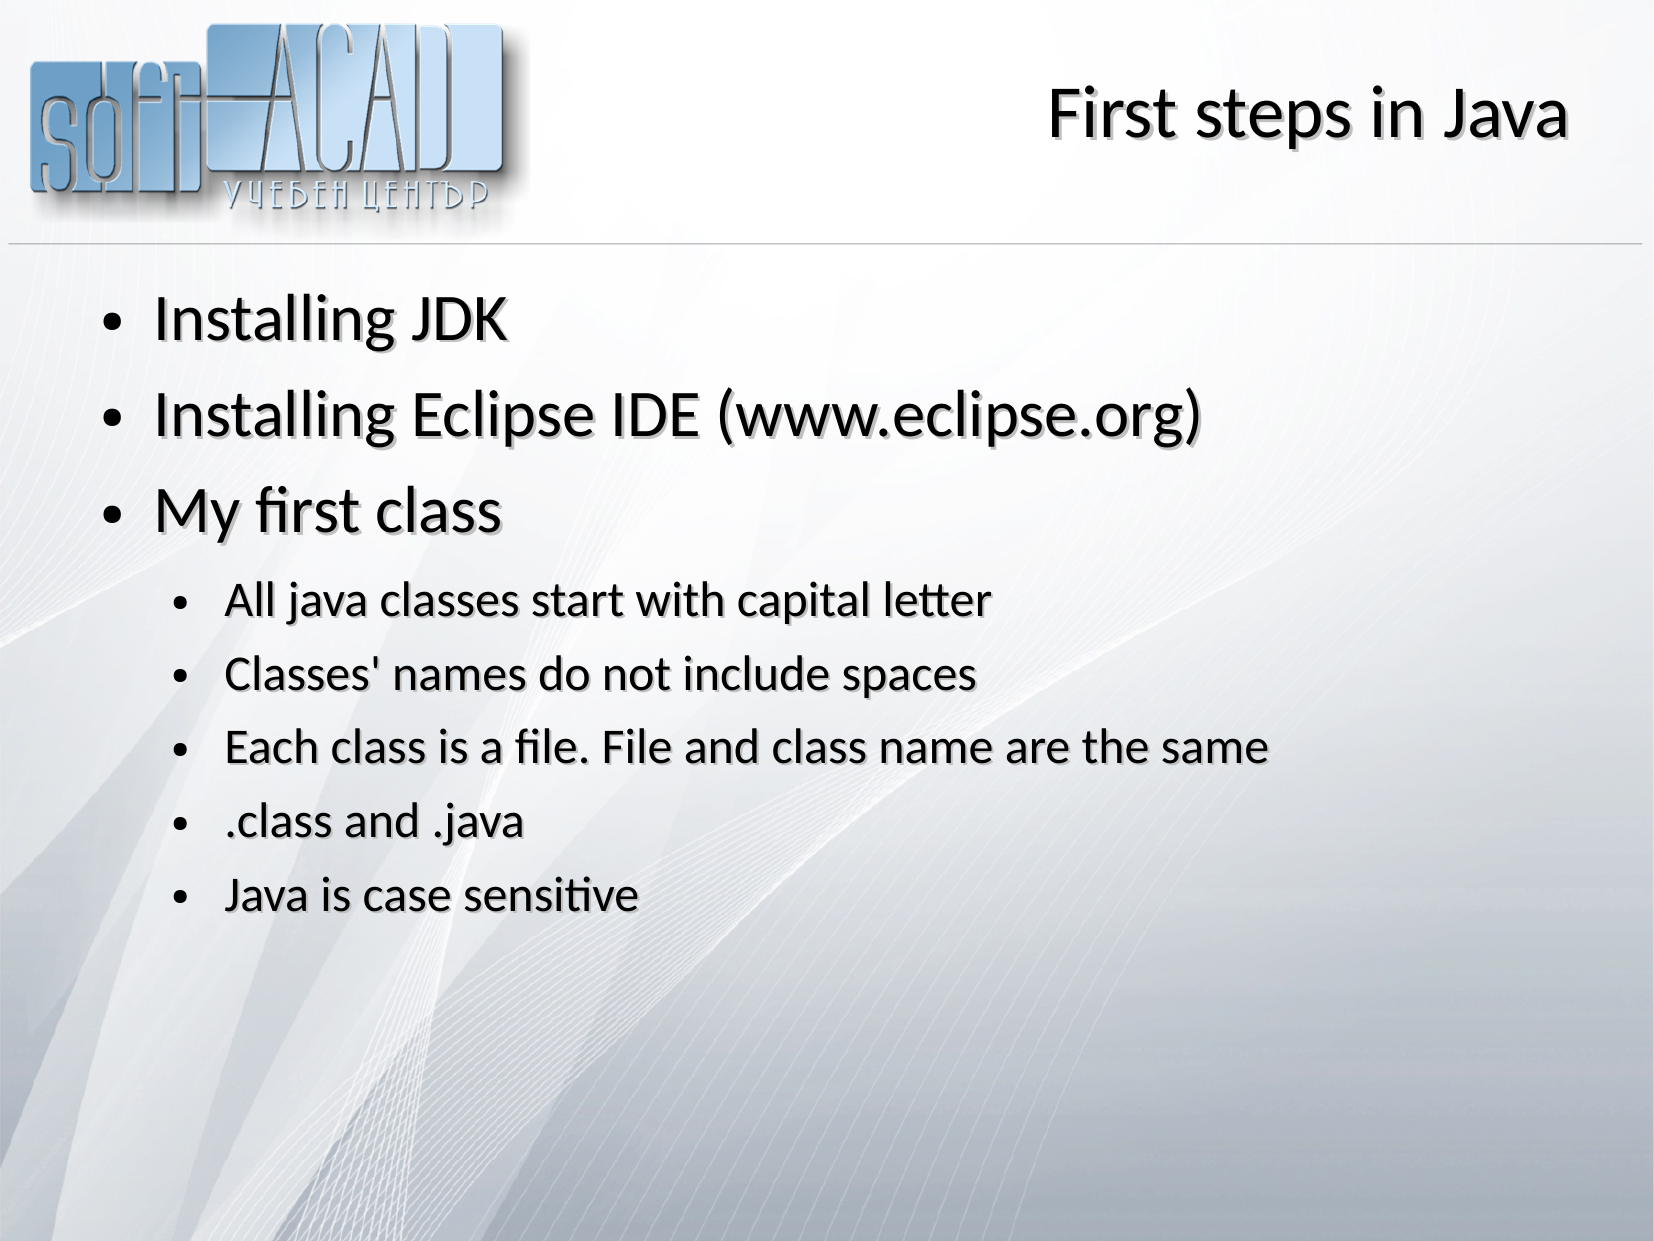

First steps in Java
# Installing JDK
Installing Eclipse IDE (www.eclipse.org)
My first class
All java classes start with capital letter
Classes' names do not include spaces
Each class is a file. File and class name are the same
.class and .java
Java is case sensitive